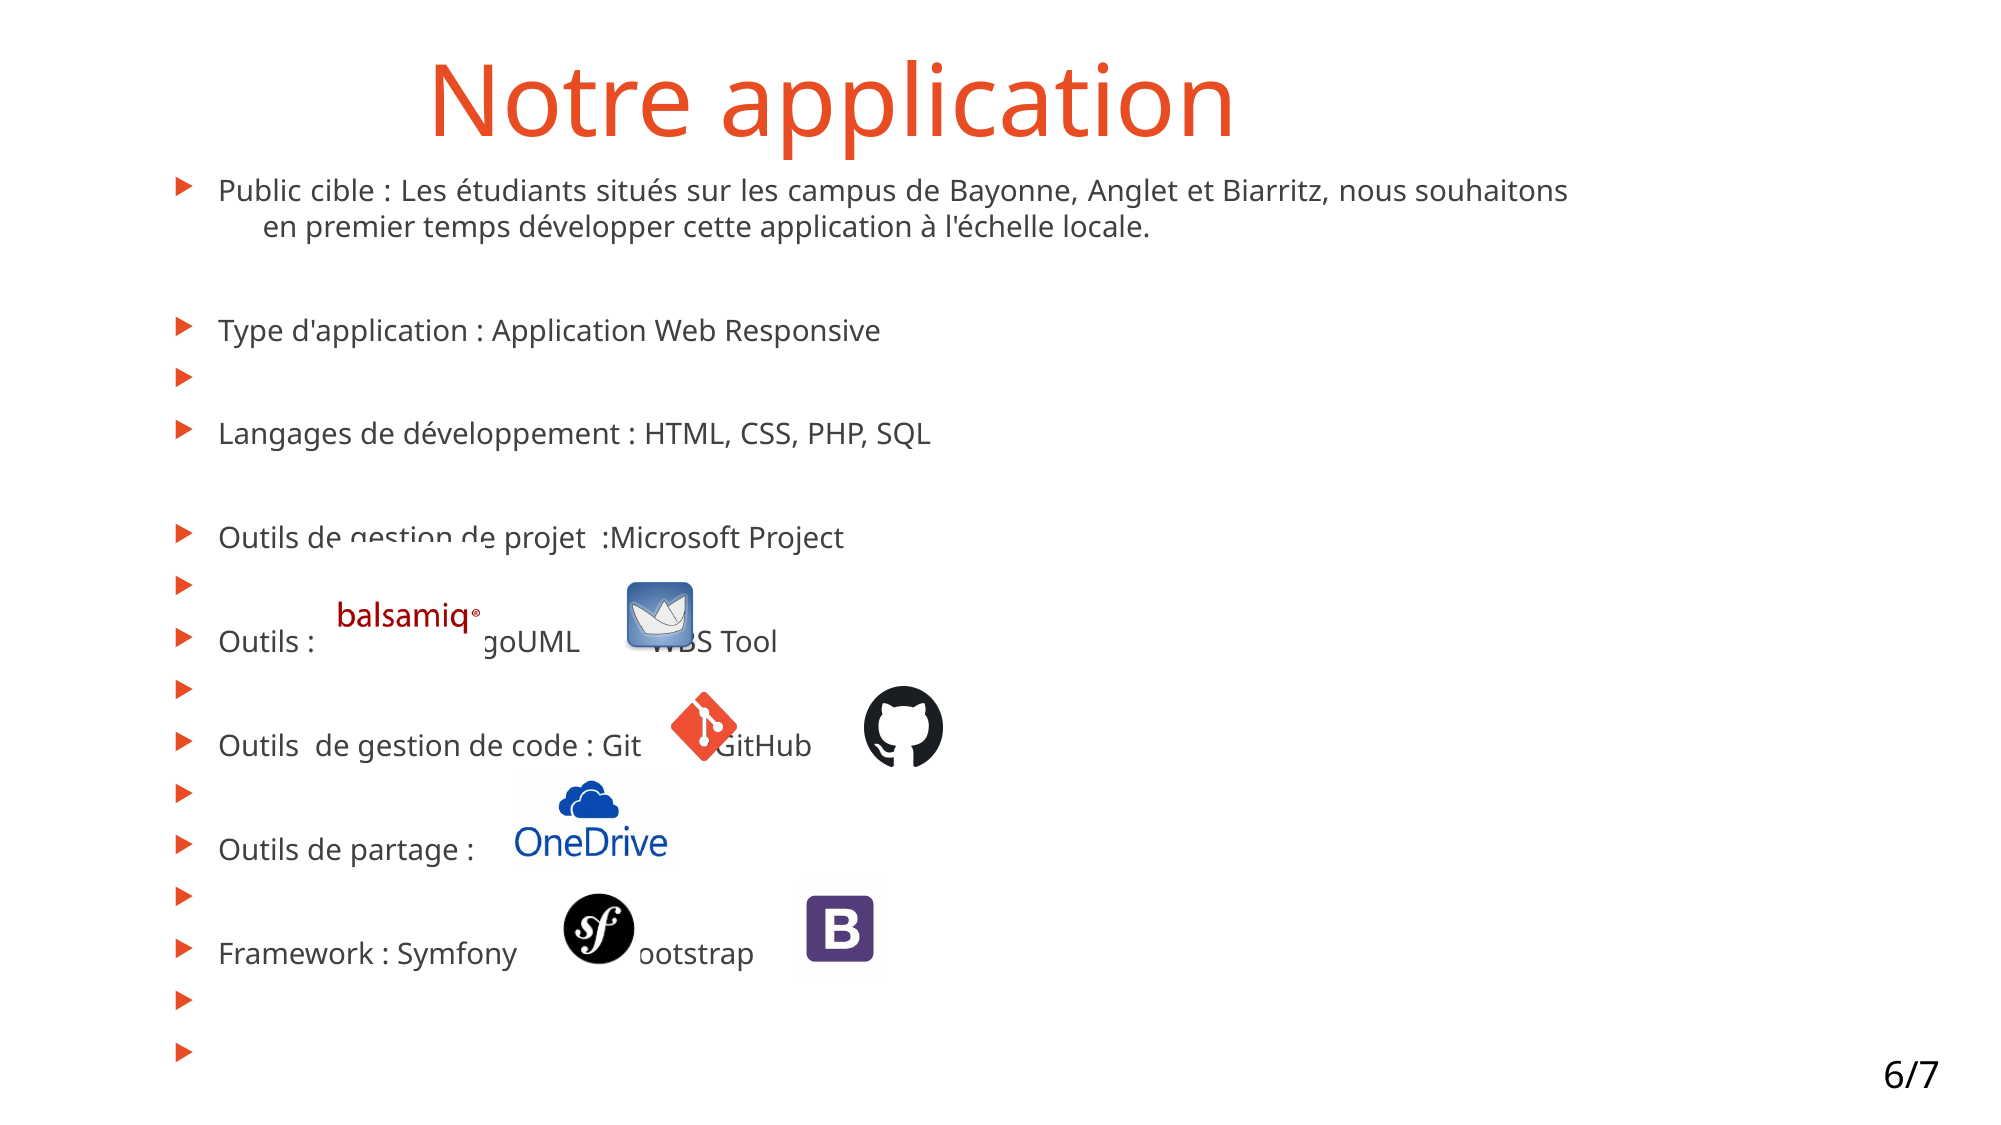

Notre application
# Public cible : Les étudiants situés sur les campus de Bayonne, Anglet et Biarritz, nous souhaitons en premier temps développer cette application à l'échelle locale.
Type d'application : Application Web Responsive
Langages de développement : HTML, CSS, PHP, SQL
Outils de gestion de projet  :Microsoft Project
Outils :                /ArgoUML         WBS Tool
Outils  de gestion de code : Git        /GitHub
Outils de partage :
Framework : Symfony             Bootstrap
6/7